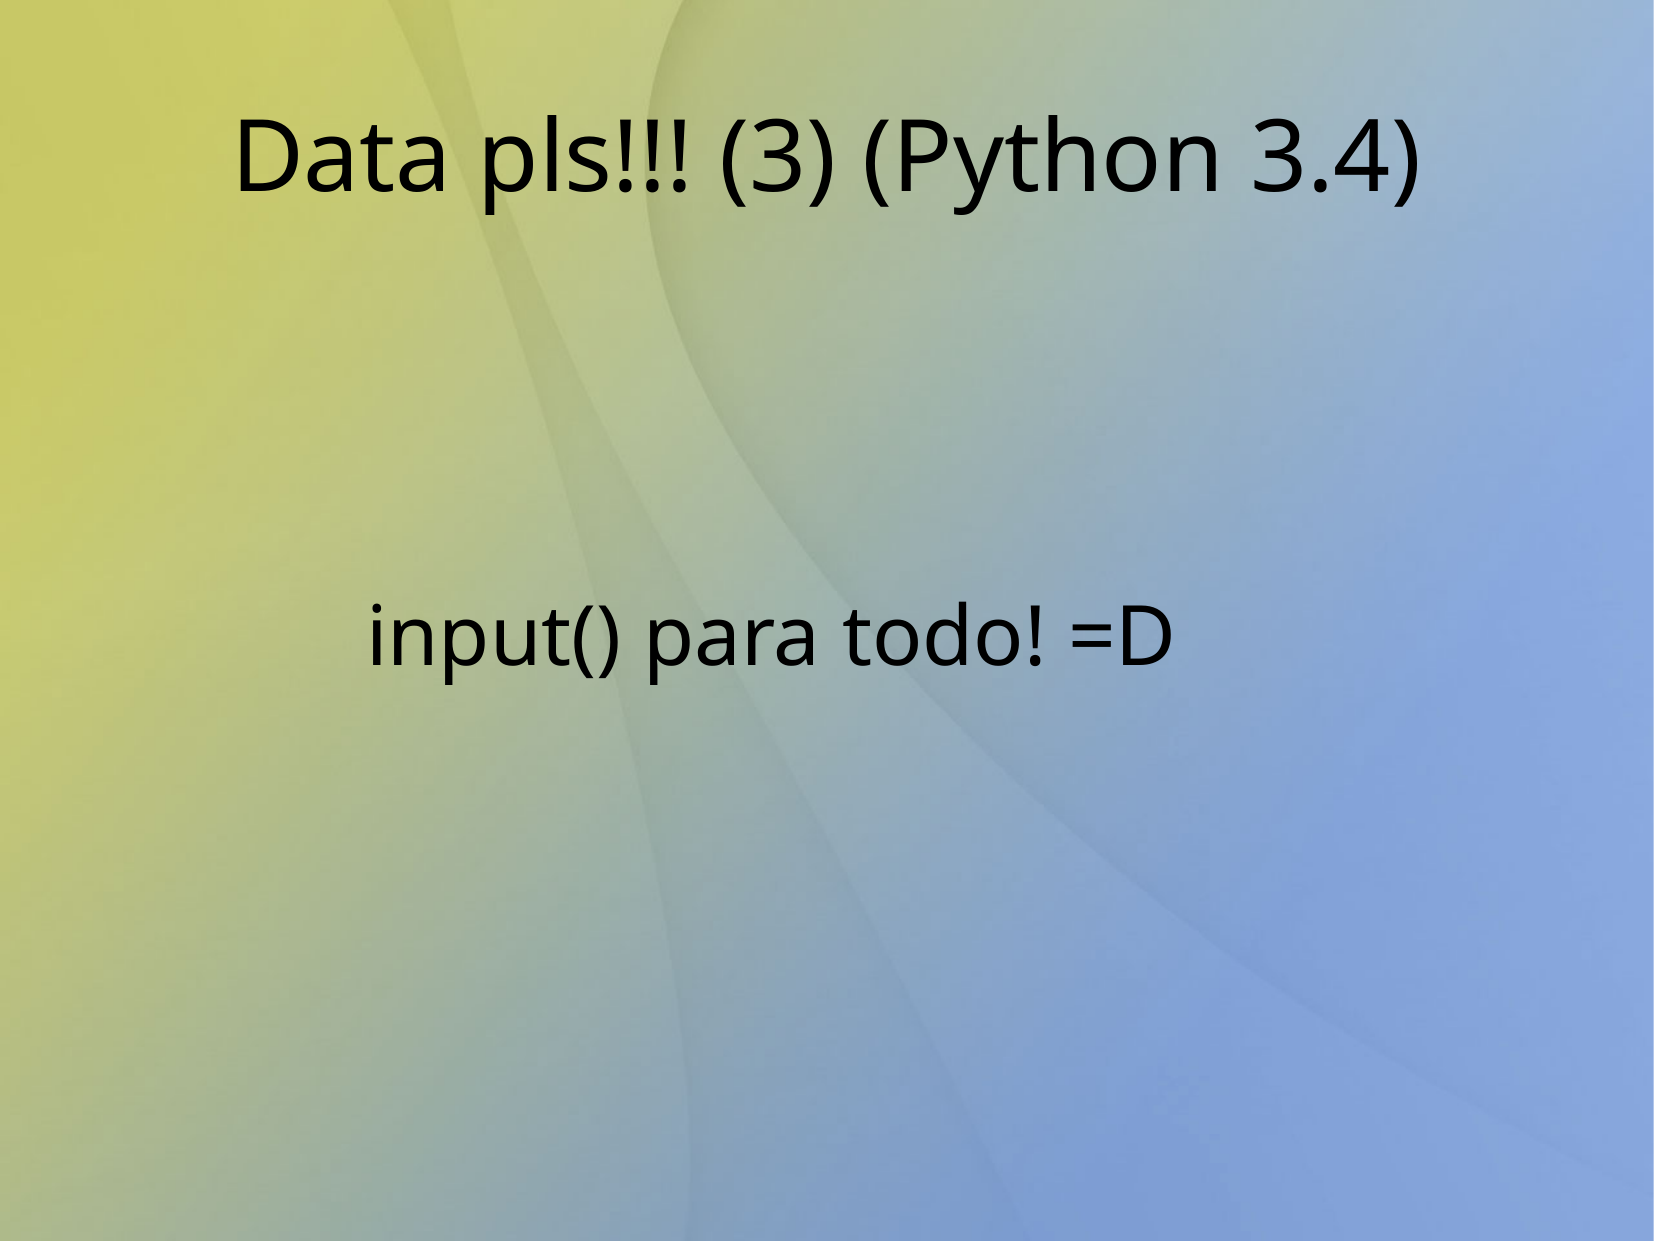

# Data pls!!! (3) (Python 3.4)
input() para todo! =D